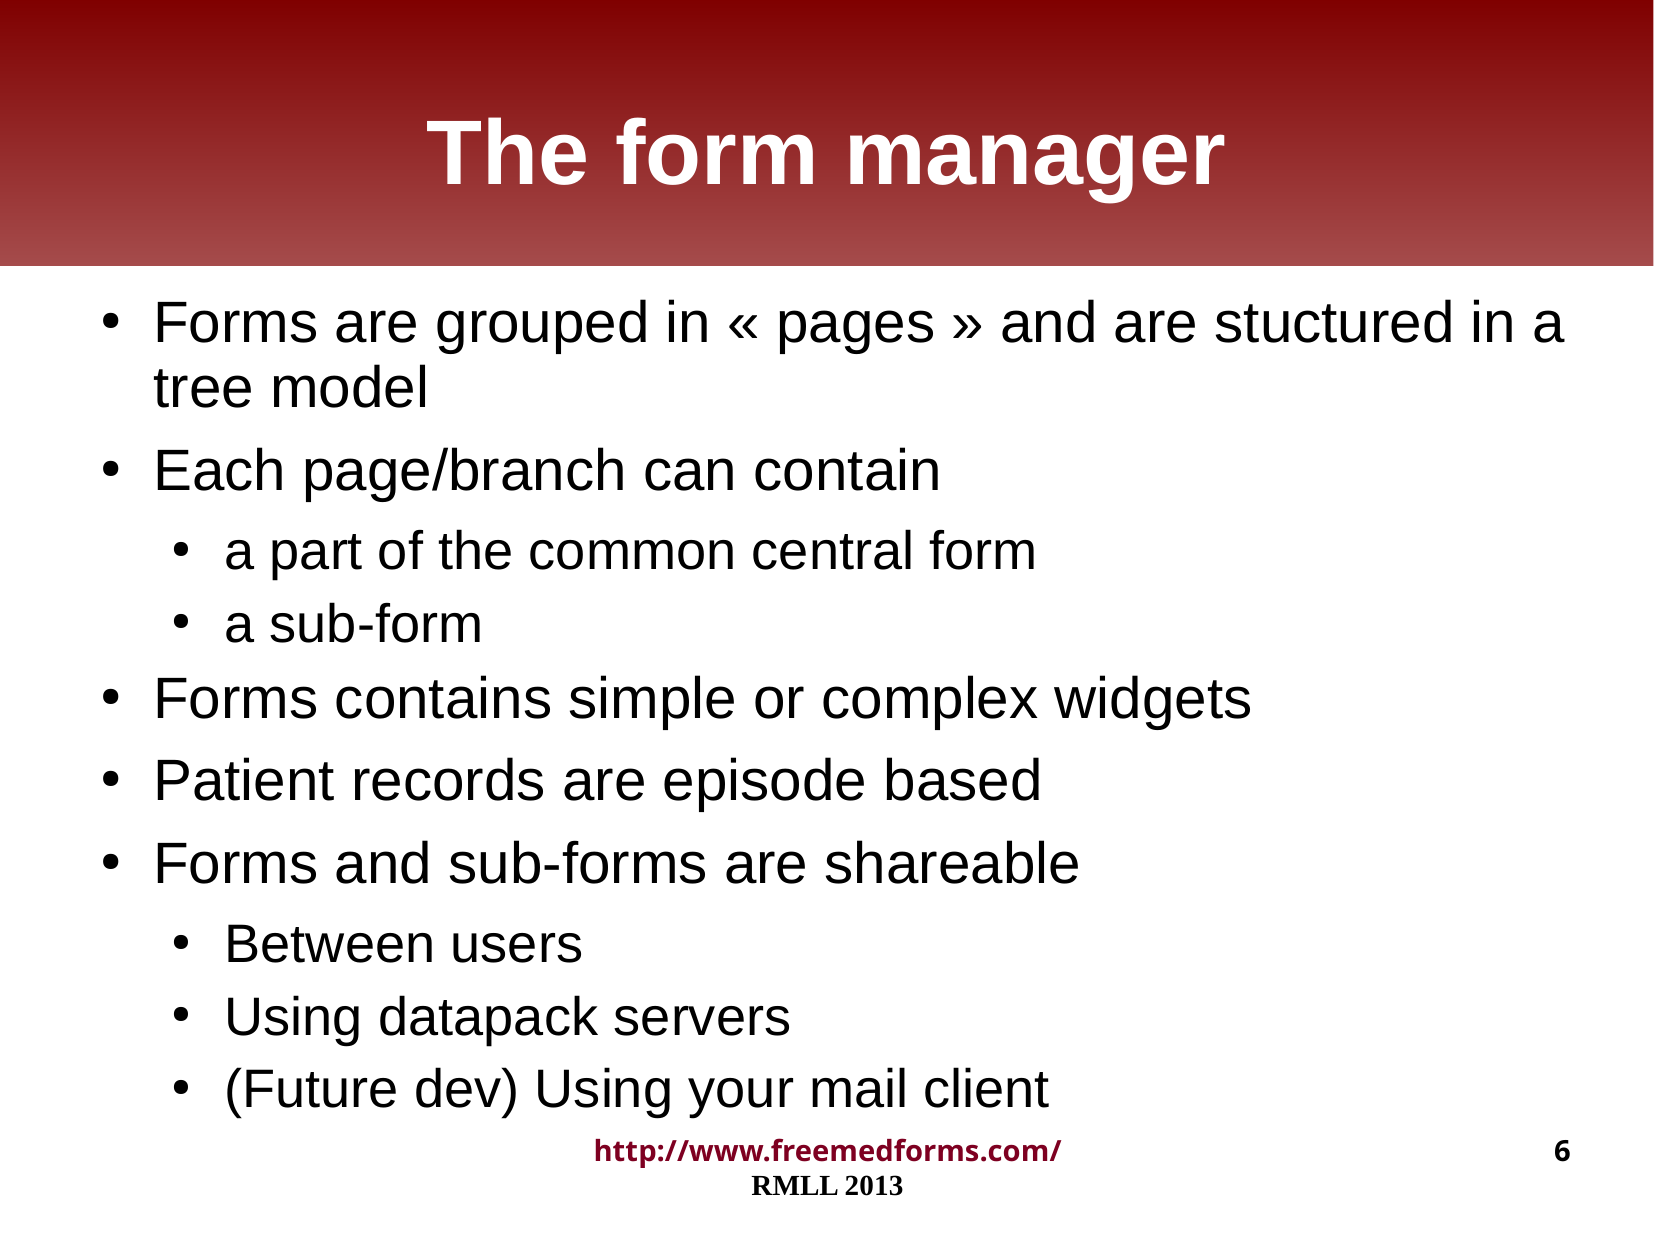

# The form manager
Forms are grouped in « pages » and are stuctured in a tree model
Each page/branch can contain
a part of the common central form
a sub-form
Forms contains simple or complex widgets
Patient records are episode based
Forms and sub-forms are shareable
Between users
Using datapack servers
(Future dev) Using your mail client
6